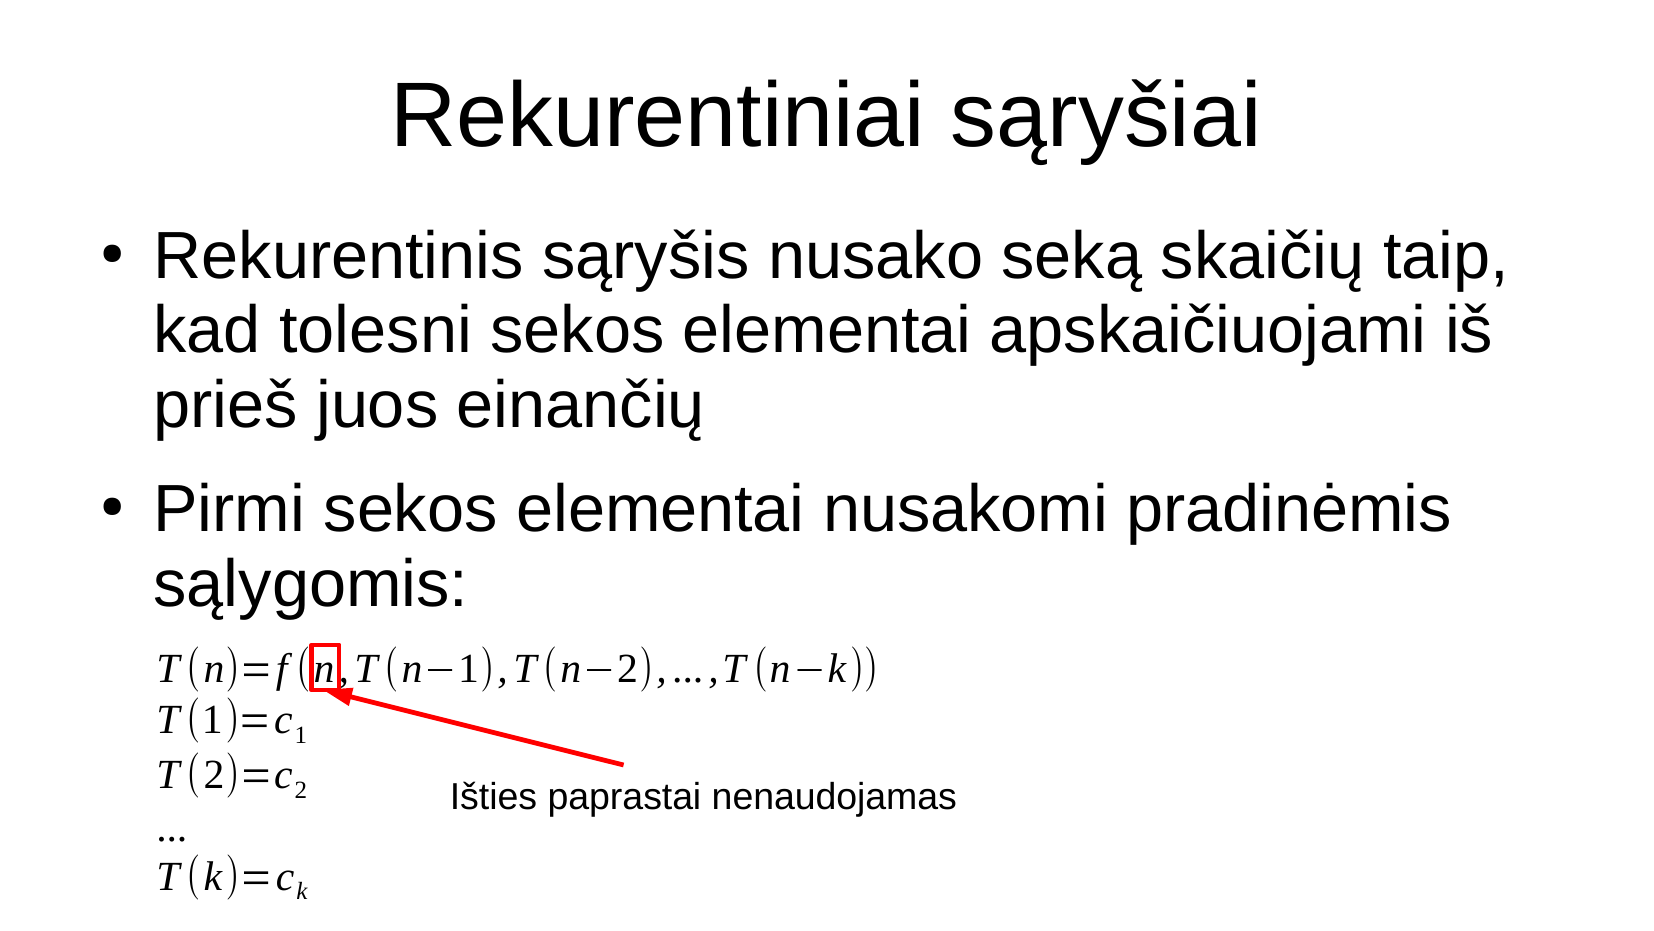

# Rekurentiniai sąryšiai
Rekurentinis sąryšis nusako seką skaičių taip, kad tolesni sekos elementai apskaičiuojami iš prieš juos einančių
Pirmi sekos elementai nusakomi pradinėmis sąlygomis:
Išties paprastai nenaudojamas